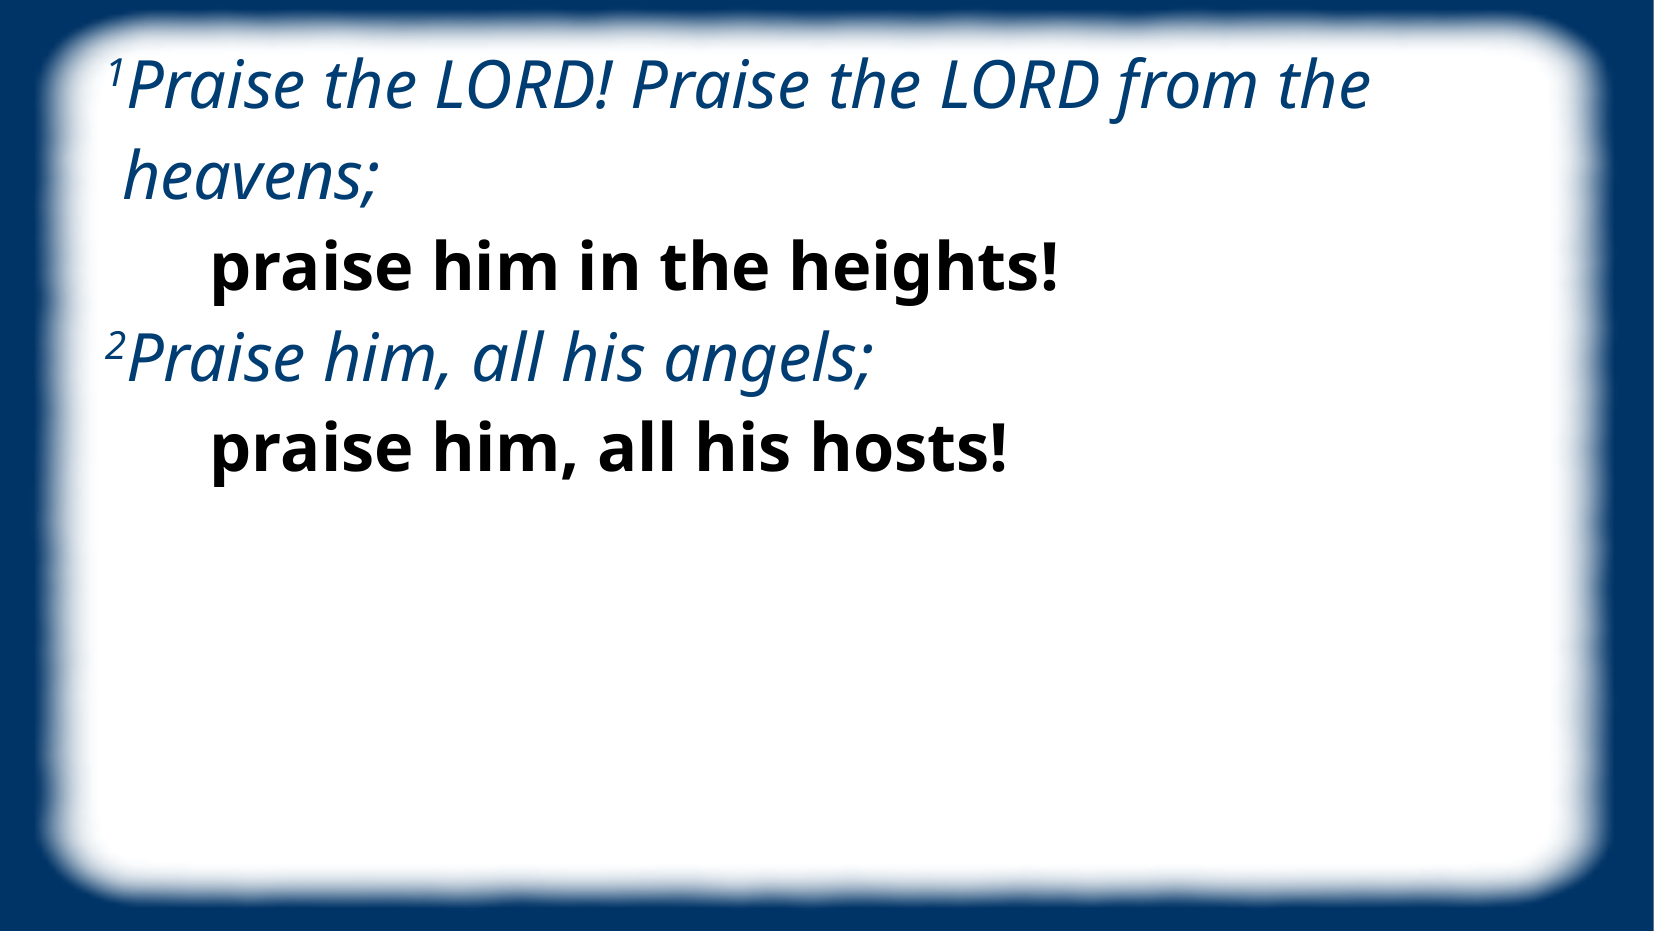

1Praise the LORD! Praise the LORD from the
 heavens;
 praise him in the heights!
2Praise him, all his angels;
 praise him, all his hosts!